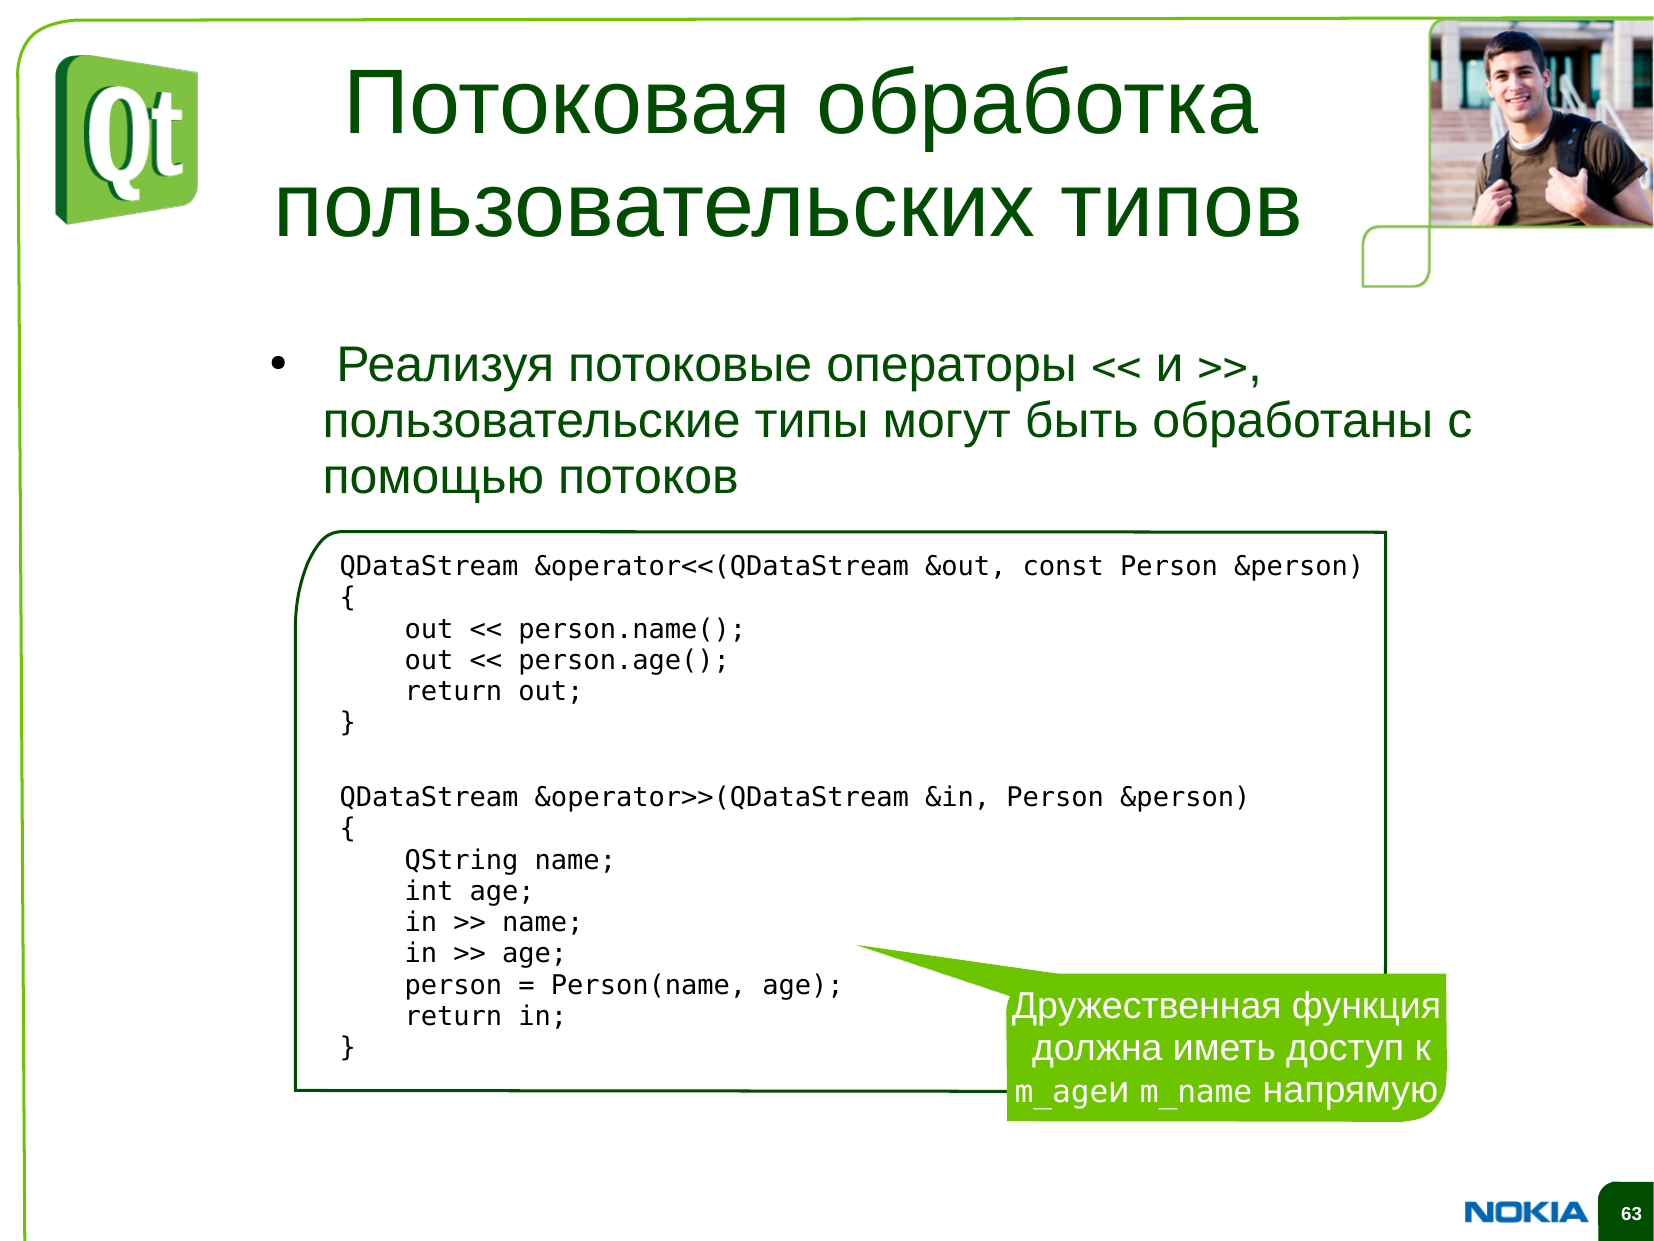

# Потоковая обработка пользовательских типов
 Реализуя потоковые операторы << и >>, пользовательские типы могут быть обработаны с помощью потоков
QDataStream &operator<<(QDataStream &out, const Person &person)
{
 out << person.name();
 out << person.age();
 return out;
}
QDataStream &operator>>(QDataStream &in, Person &person)
{
 QString name;
 int age;
 in >> name;
 in >> age;
 person = Person(name, age);
 return in;
}
Дружественная функция
 должна иметь доступ к
m_ageи m_name напрямую